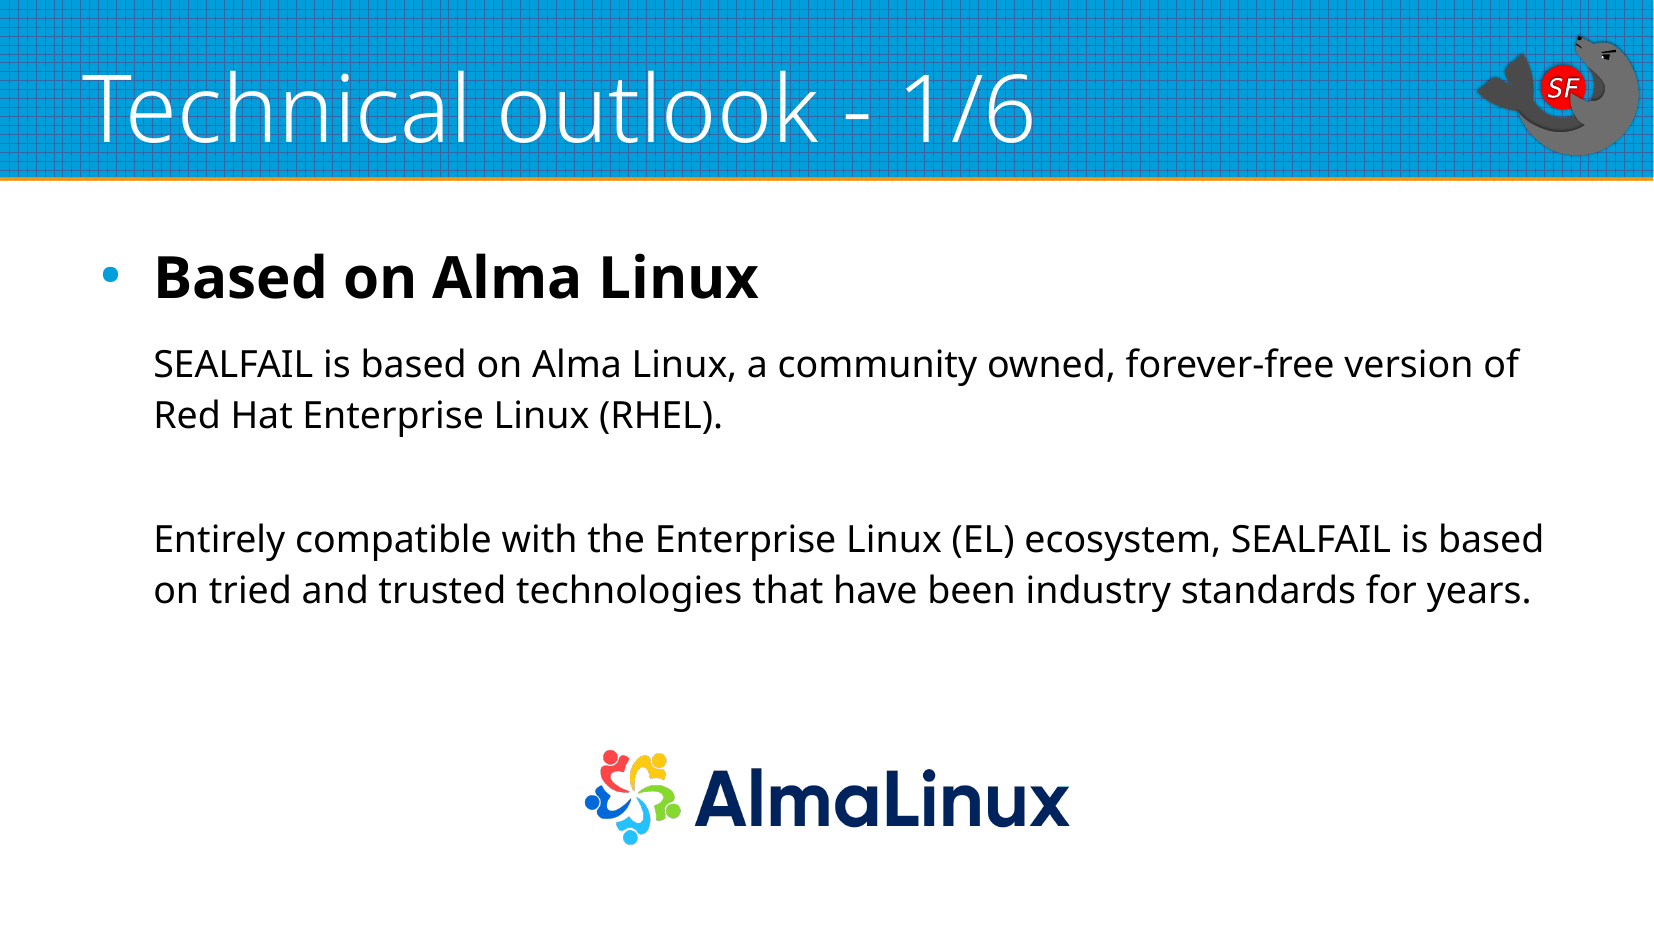

# Technical outlook - 1/6
Based on Alma Linux
SEALFAIL is based on Alma Linux, a community owned, forever-free version of Red Hat Enterprise Linux (RHEL).
Entirely compatible with the Enterprise Linux (EL) ecosystem, SEALFAIL is based on tried and trusted technologies that have been industry standards for years.